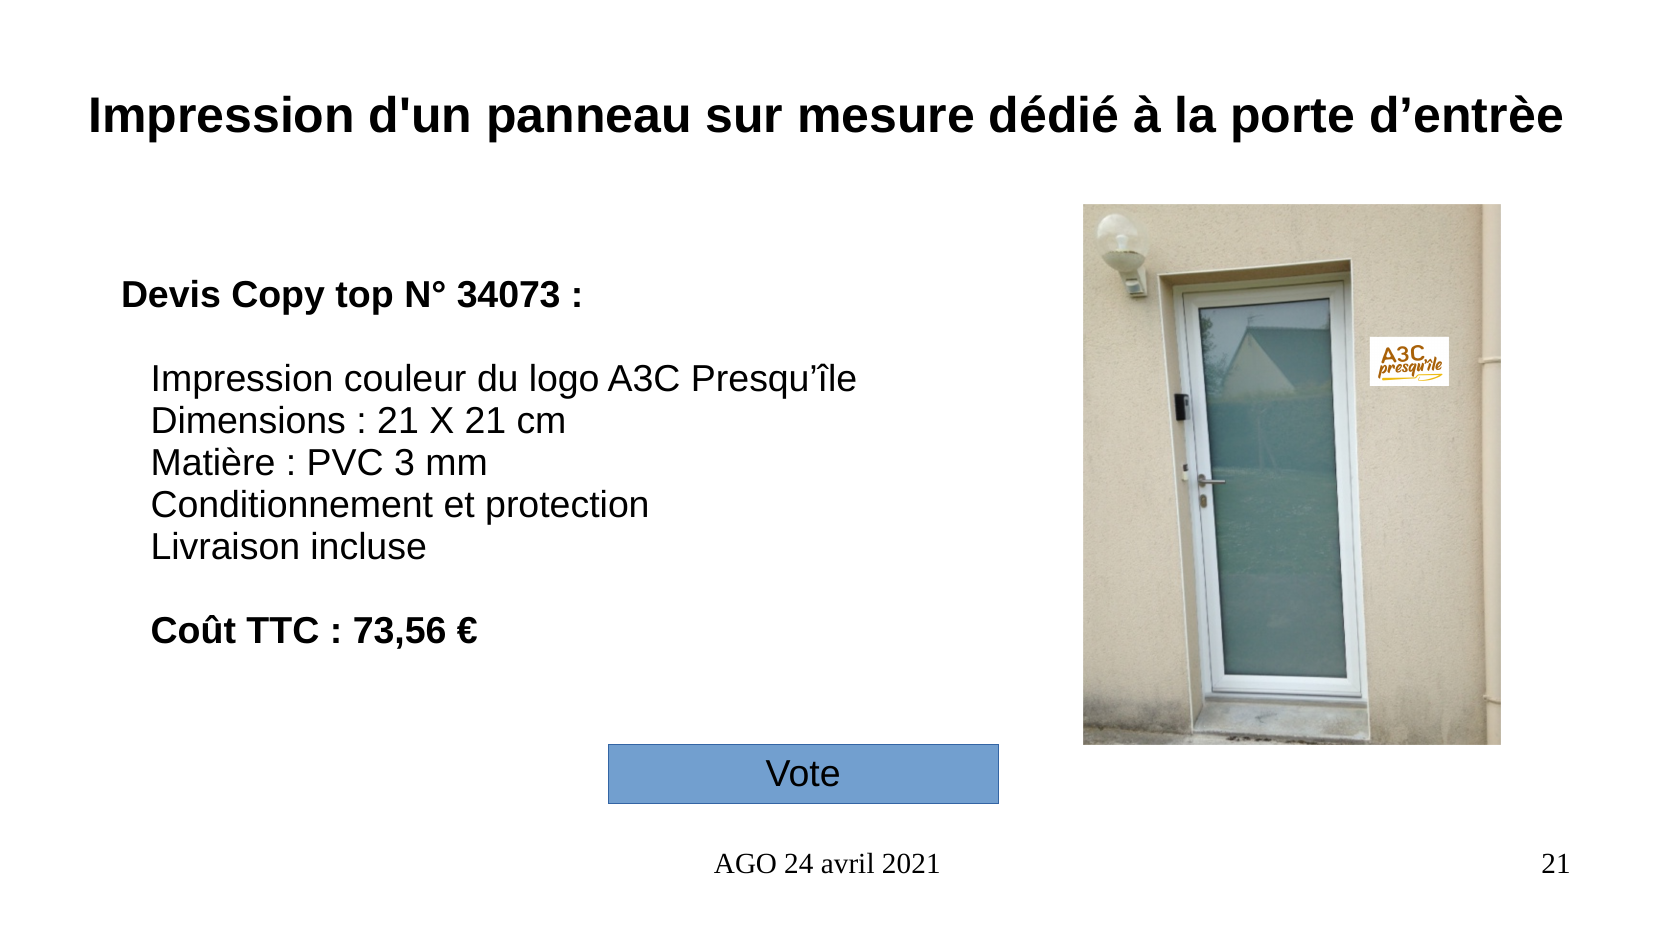

# Impression d'un panneau sur mesure dédié à la porte d’entrèe
Devis Copy top N° 34073 :
Impression couleur du logo A3C Presqu’île
Dimensions : 21 X 21 cm
Matière : PVC 3 mm
Conditionnement et protection
Livraison incluse
Coût TTC : 73,56 €
Vote
AGO 24 avril 2021
21